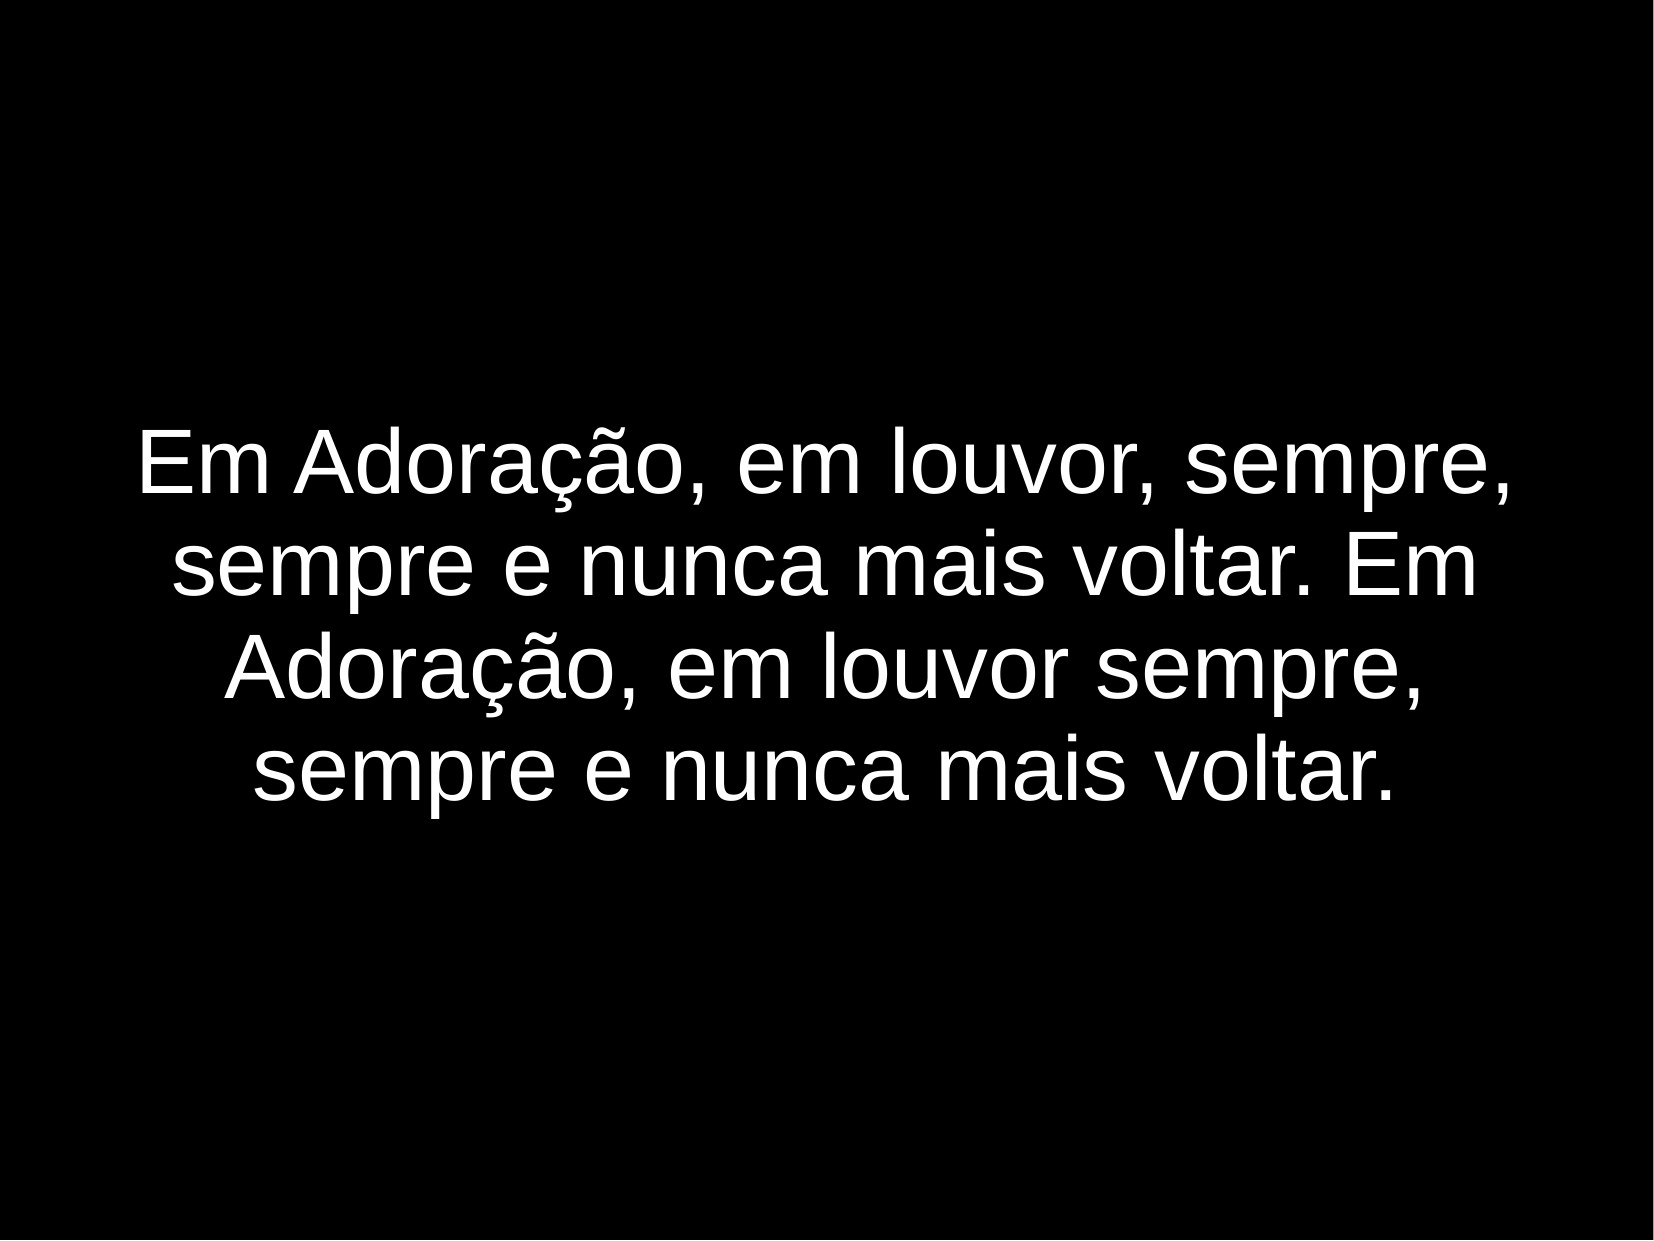

# Em Adoração, em louvor, sempre, sempre e nunca mais voltar. Em Adoração, em louvor sempre, sempre e nunca mais voltar.